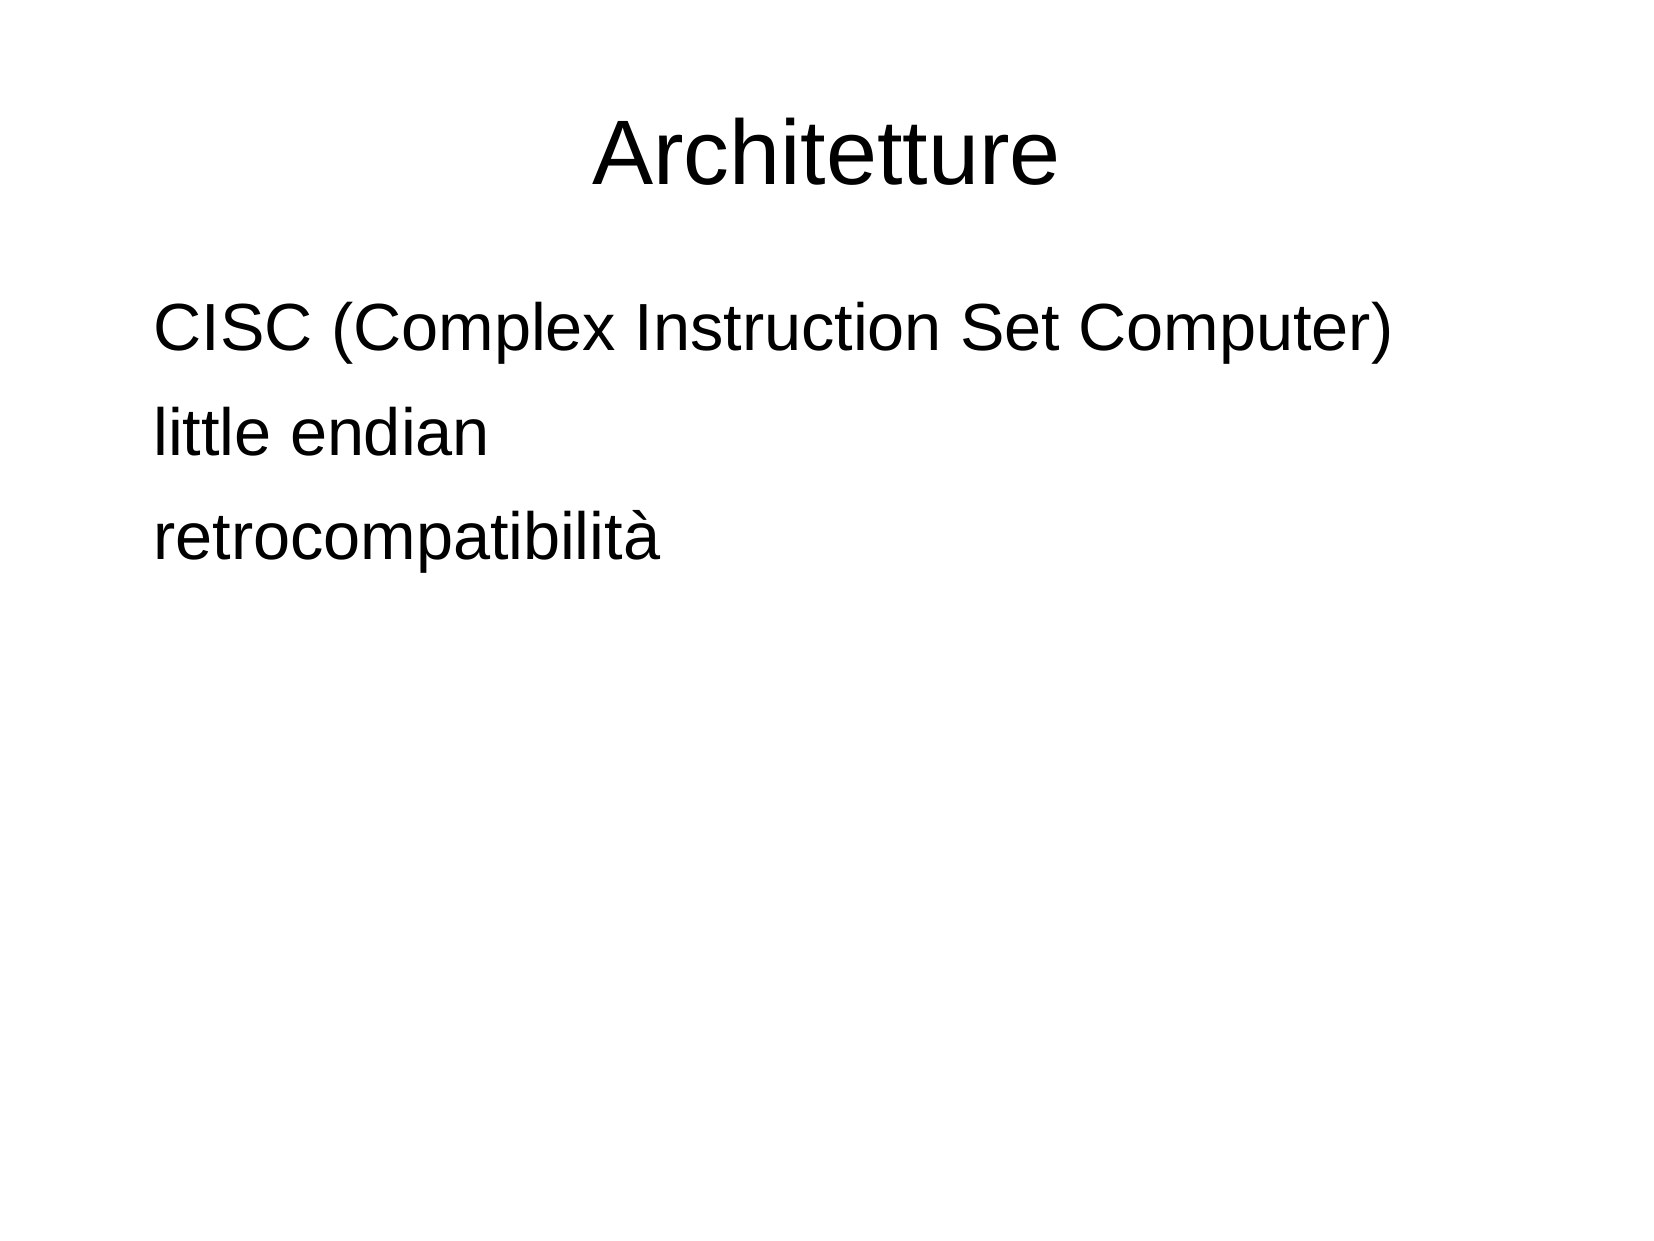

# Architetture
CISC (Complex Instruction Set Computer)
little endian
retrocompatibilità